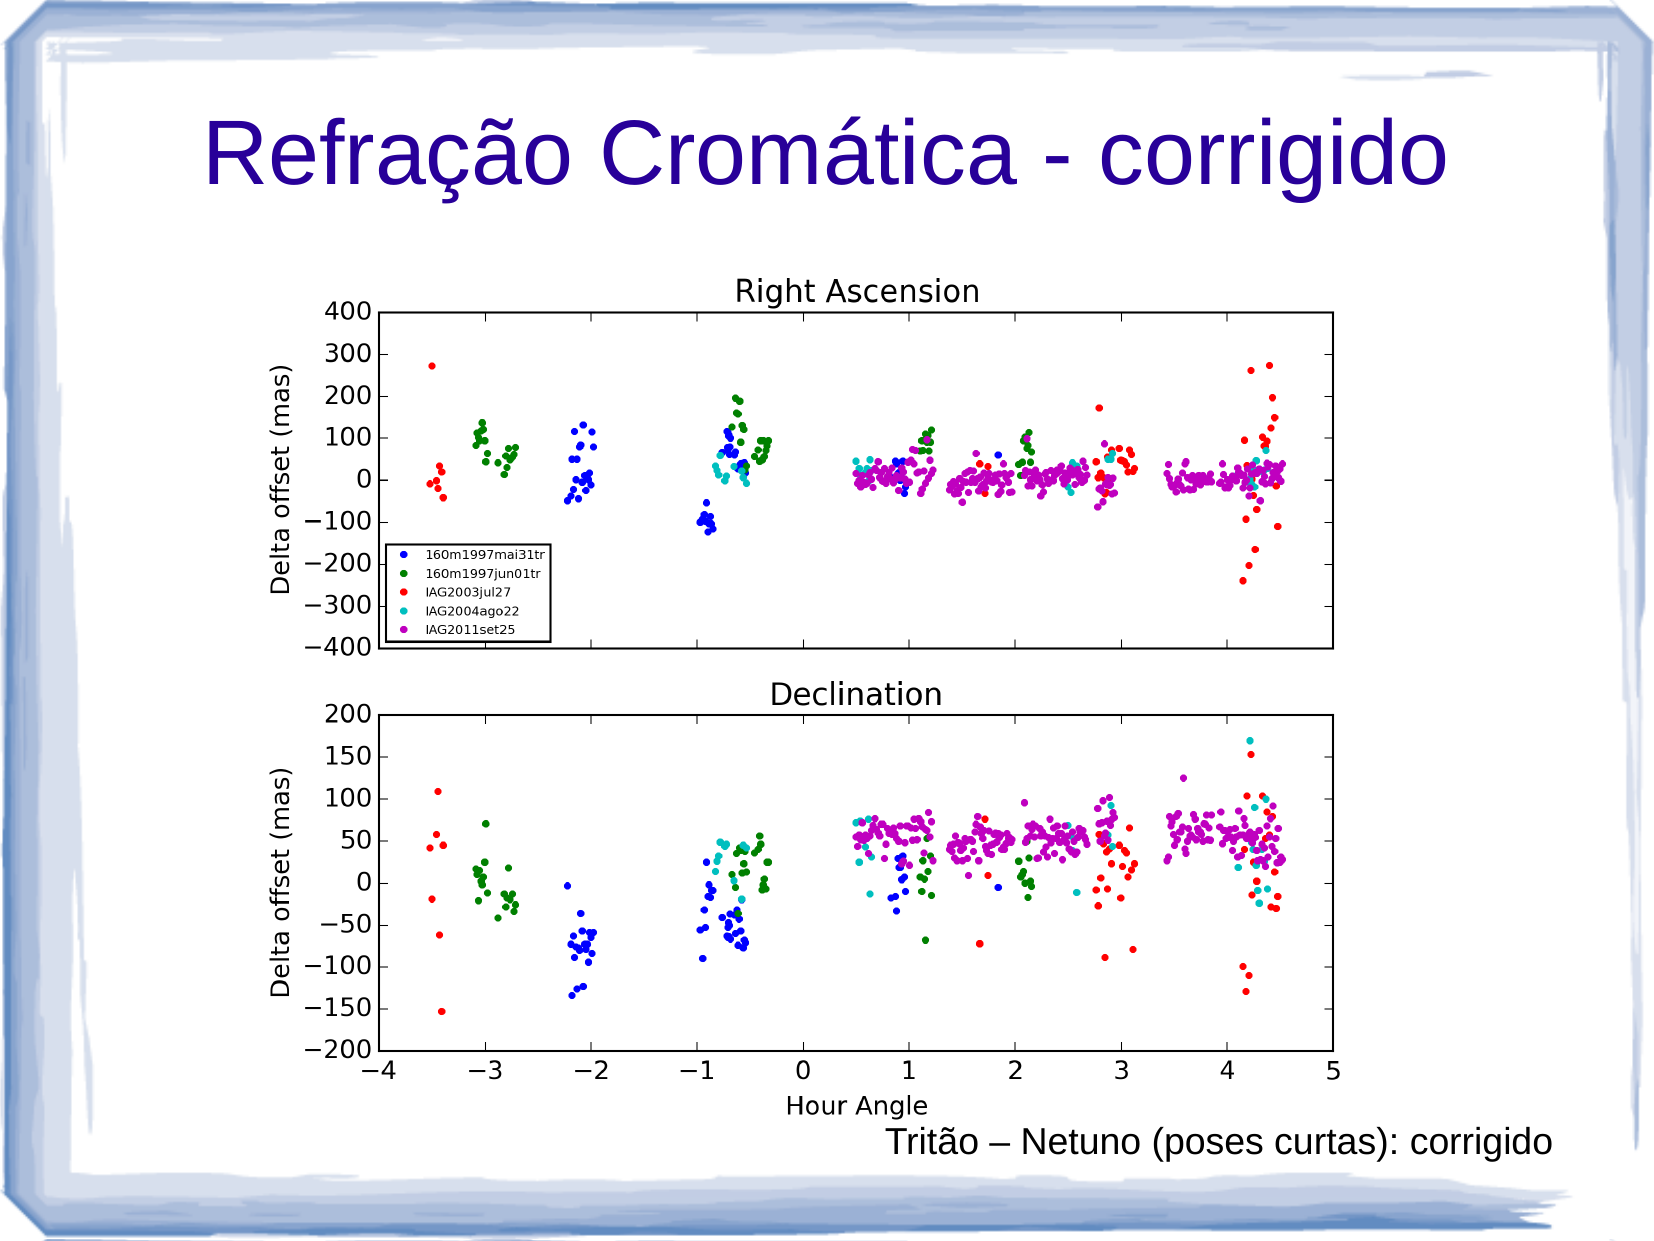

# Refração Cromática - corrigido
Tritão – Netuno (poses curtas): corrigido